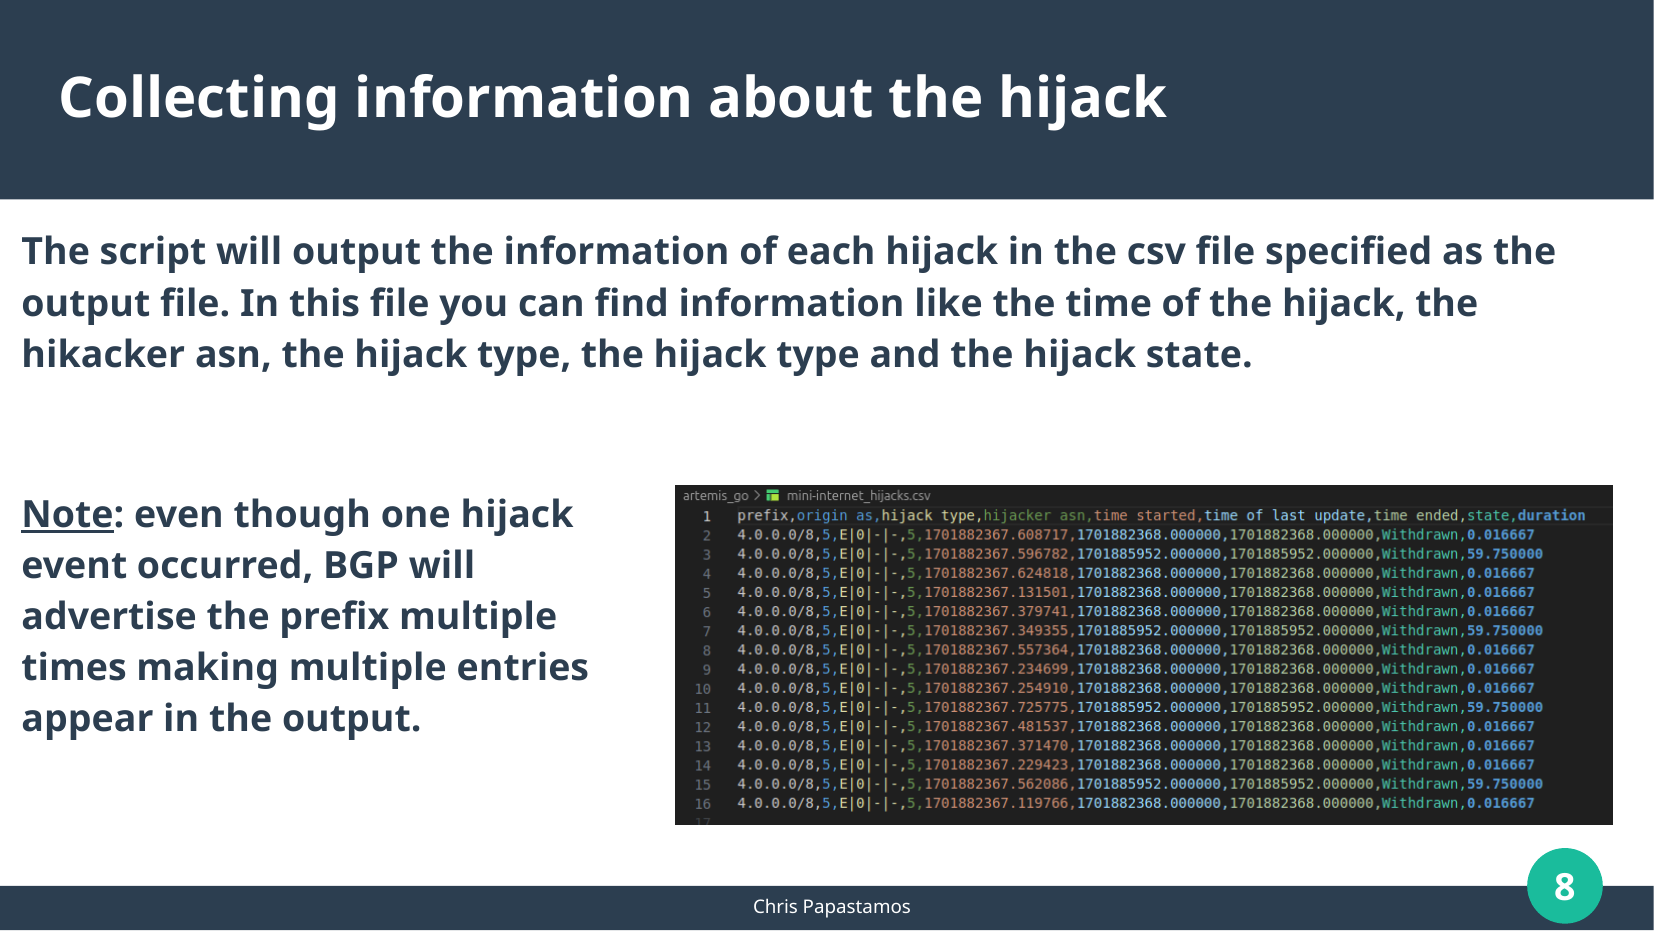

# Collecting information about the hijack
The script will output the information of each hijack in the csv file specified as the output file. In this file you can find information like the time of the hijack, the hikacker asn, the hijack type, the hijack type and the hijack state.
Note: even though one hijack event occurred, BGP will advertise the prefix multiple times making multiple entries appear in the output.
Chris Papastamos